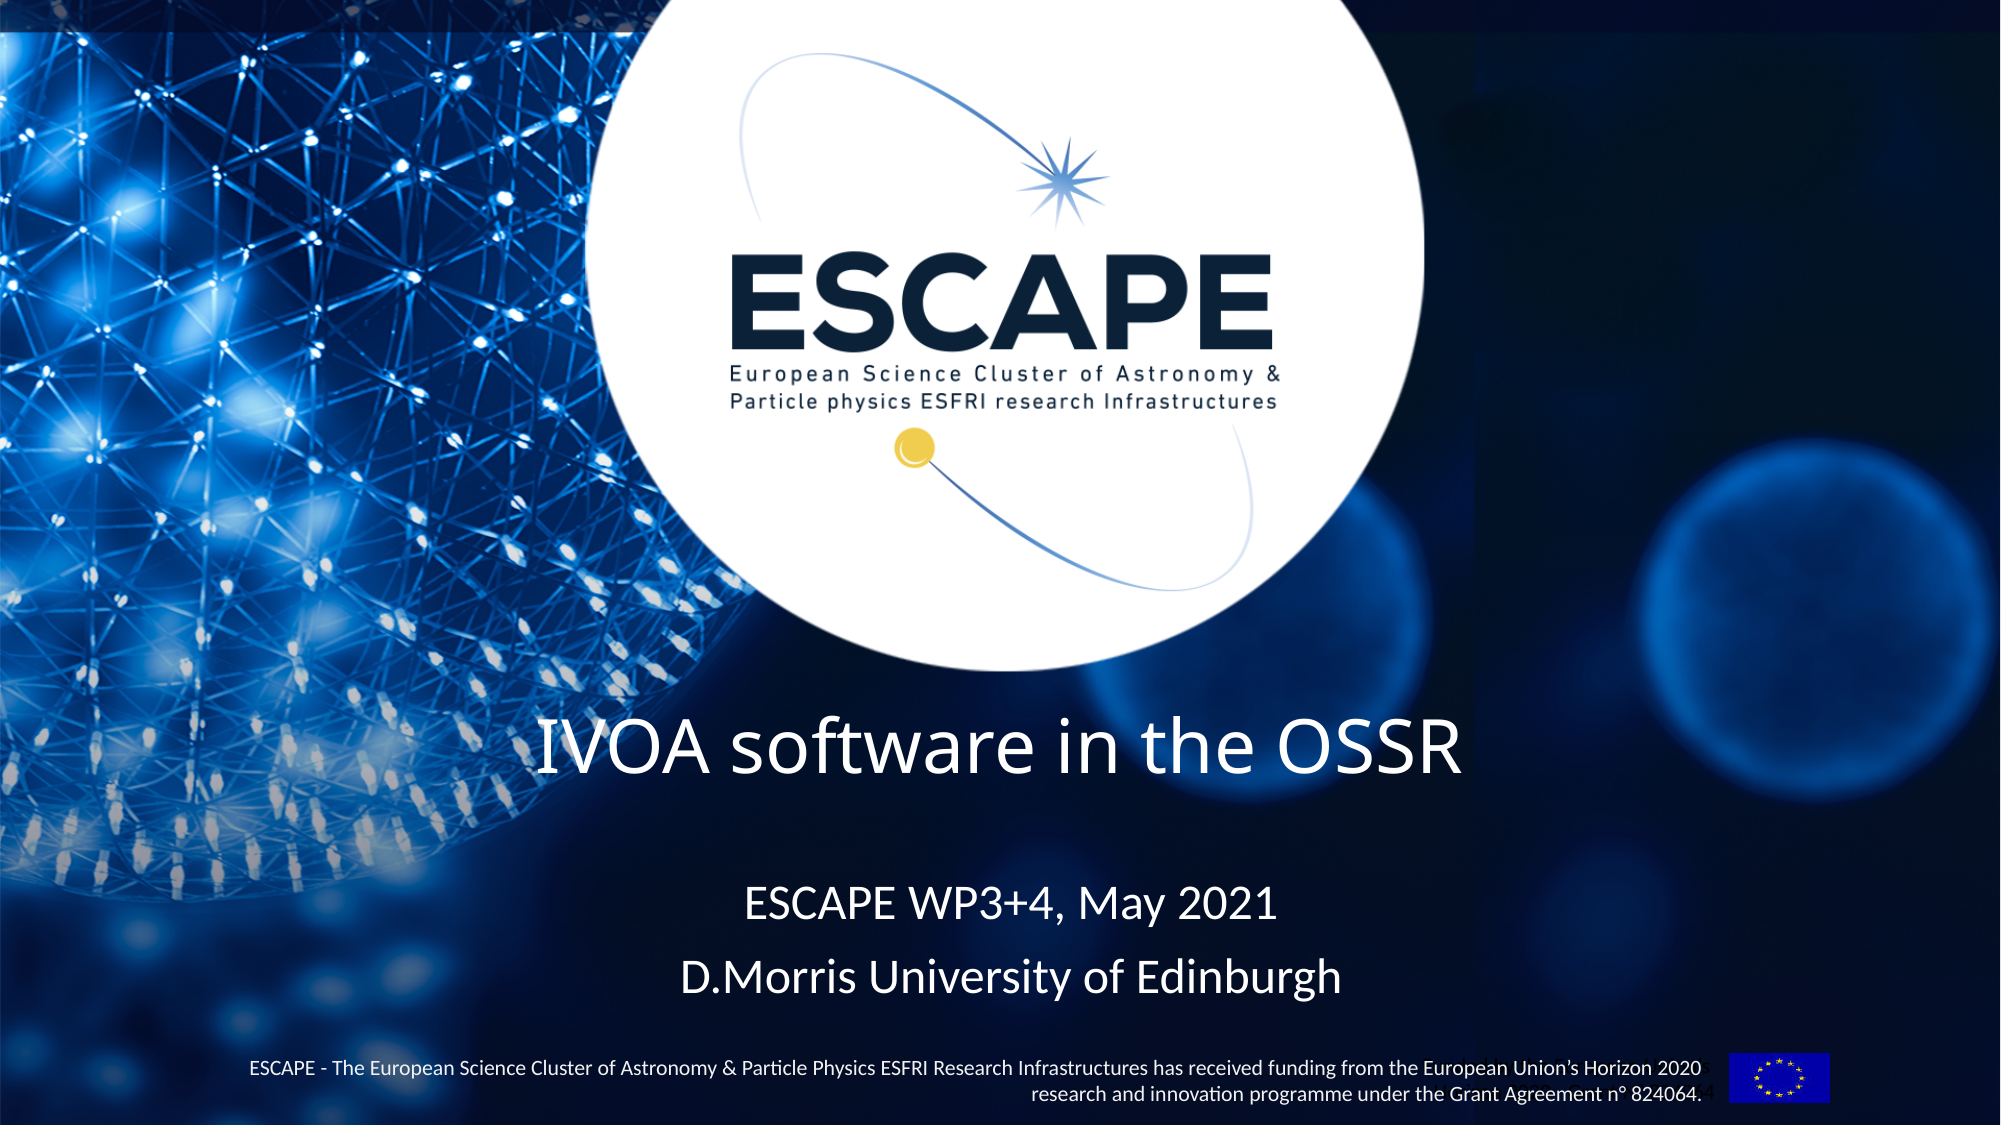

# IVOA software in the OSSR
ESCAPE WP3+4, May 2021
D.Morris University of Edinburgh